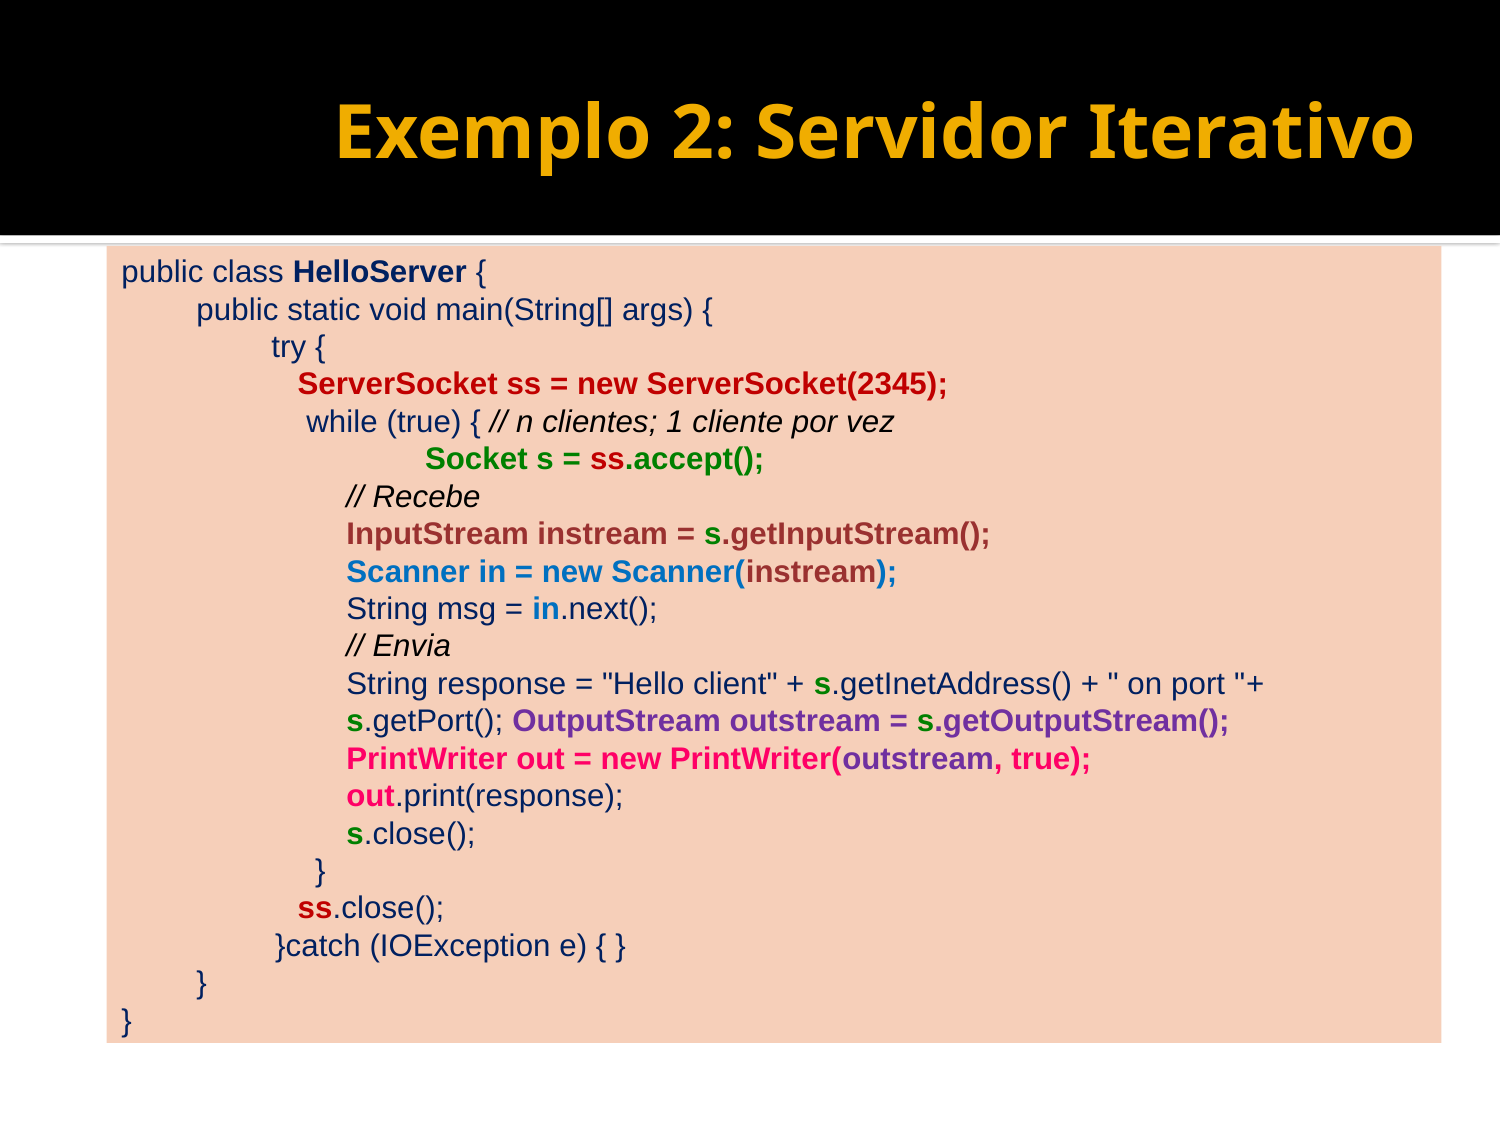

# Exemplo 2: Servidor Iterativo
public class HelloServer {
public static void main(String[] args) {
try {
 ServerSocket ss = new ServerSocket(2345);
 while (true) { // n clientes; 1 cliente por vez
	 Socket s = ss.accept();
// Recebe
InputStream instream = s.getInputStream();
Scanner in = new Scanner(instream);
String msg = in.next();
// Envia
String response = "Hello client" + s.getInetAddress() + " on port "+ s.getPort(); OutputStream outstream = s.getOutputStream();
PrintWriter out = new PrintWriter(outstream, true);
out.print(response);
s.close();
 }
 ss.close();
 }catch (IOException e) { }
}
}